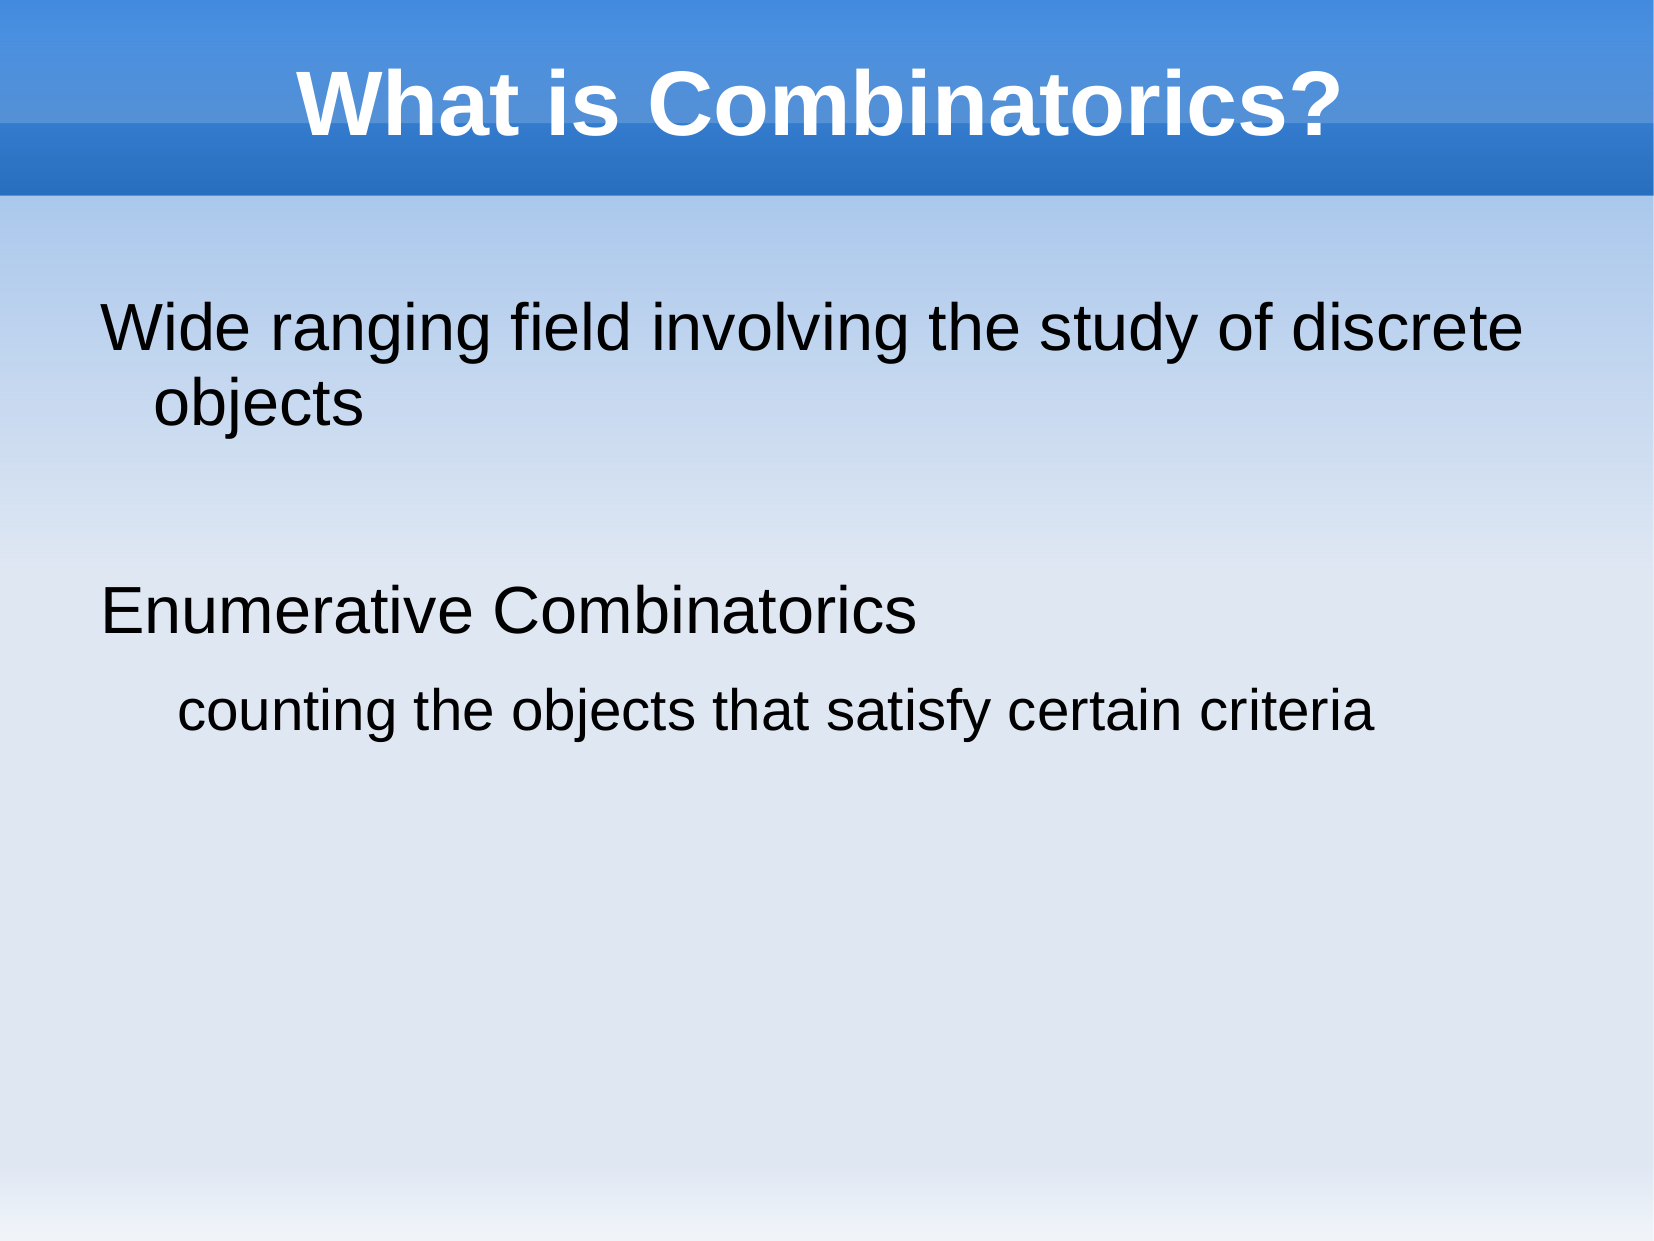

# What is Combinatorics?
Wide ranging field involving the study of discrete objects
Enumerative Combinatorics
counting the objects that satisfy certain criteria